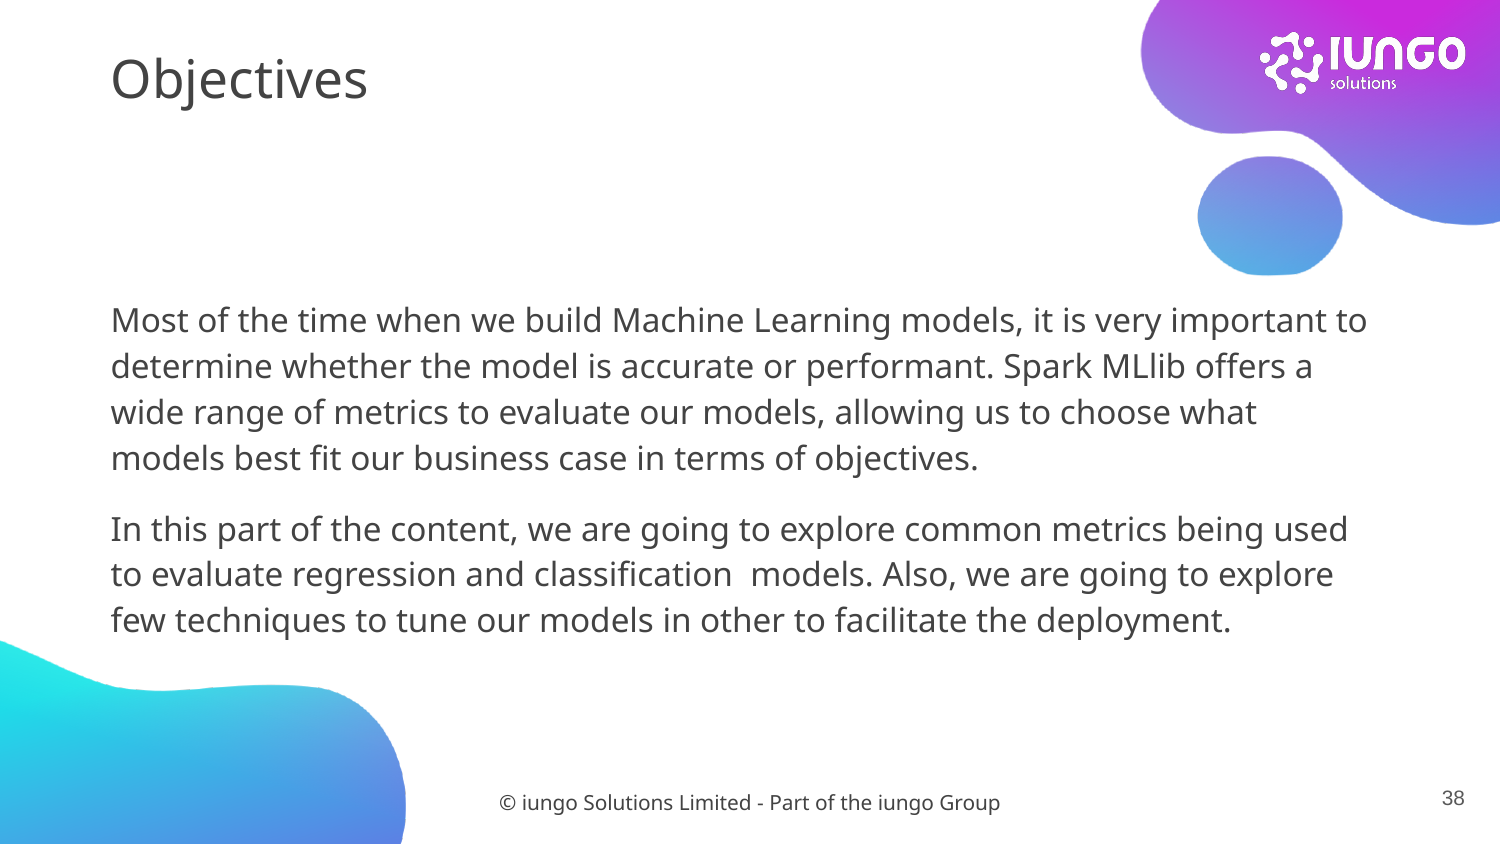

# Objectives
Most of the time when we build Machine Learning models, it is very important to determine whether the model is accurate or performant. Spark MLlib offers a wide range of metrics to evaluate our models, allowing us to choose what models best fit our business case in terms of objectives.
In this part of the content, we are going to explore common metrics being used to evaluate regression and classification models. Also, we are going to explore few techniques to tune our models in other to facilitate the deployment.